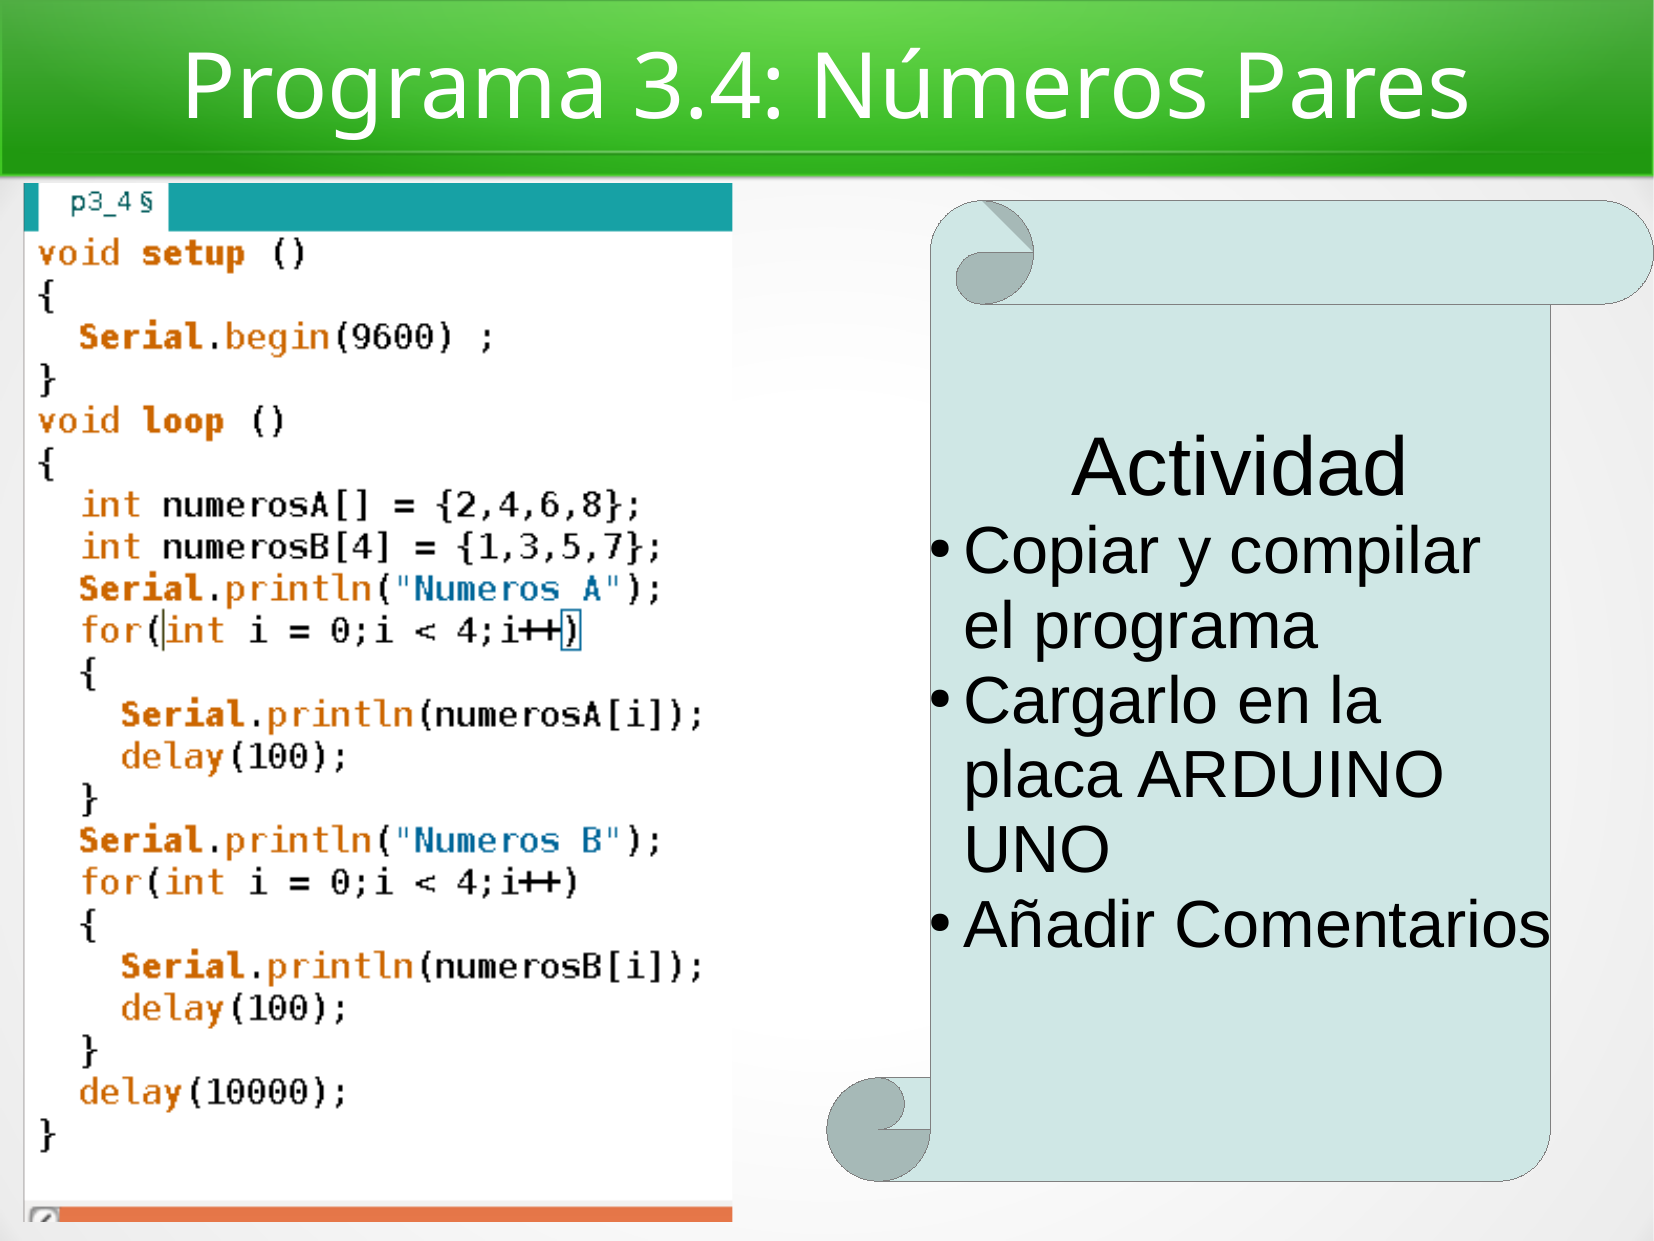

# Programa 3.4: Números Pares
Actividad
Copiar y compilar
el programa
Cargarlo en la
placa ARDUINO
UNO
Añadir Comentarios